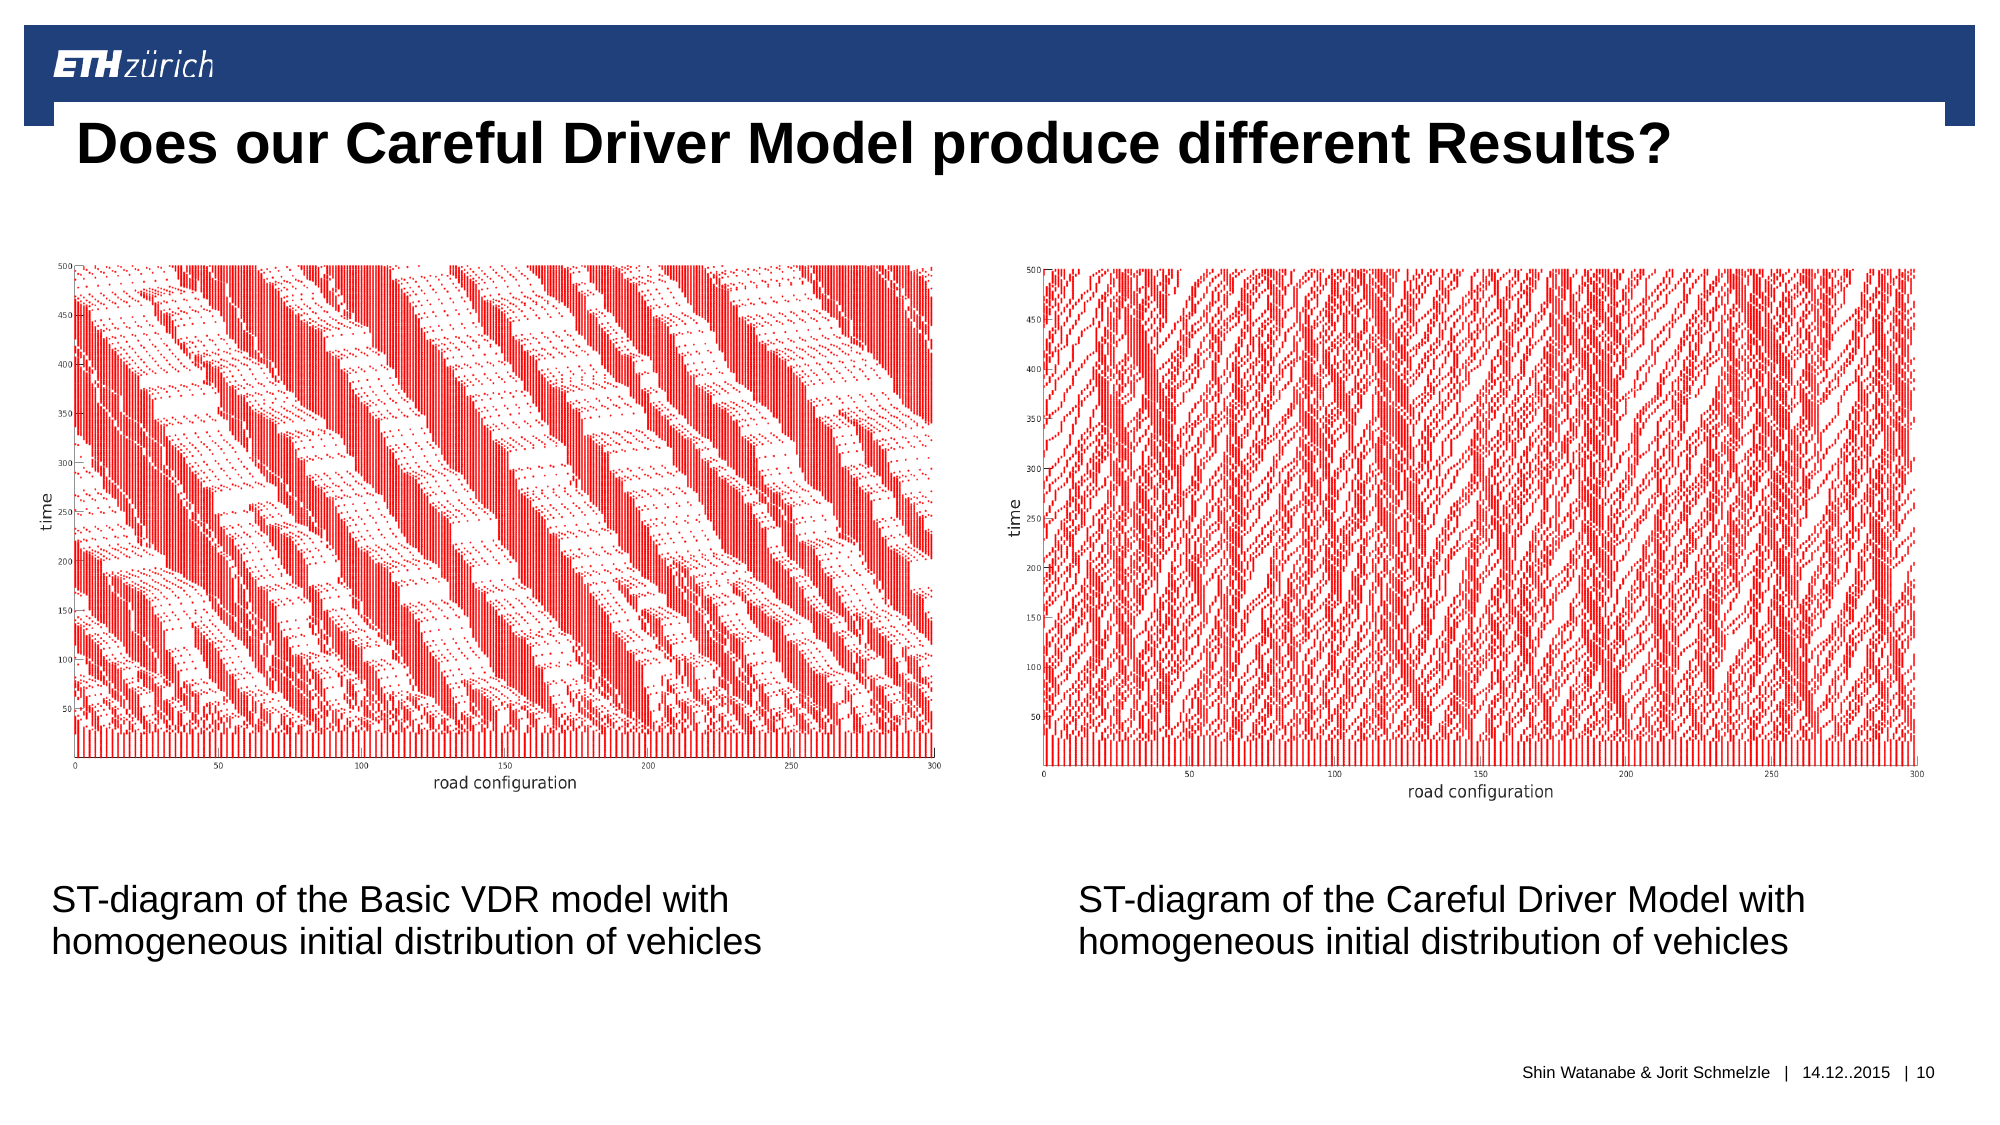

# Does our Careful Driver Model produce different Results?
ST-diagram of the Basic VDR model with homogeneous initial distribution of vehicles
ST-diagram of the Careful Driver Model with homogeneous initial distribution of vehicles
First name Surname (edit via “View” > “Header & Footer”)
12.12.2014
10